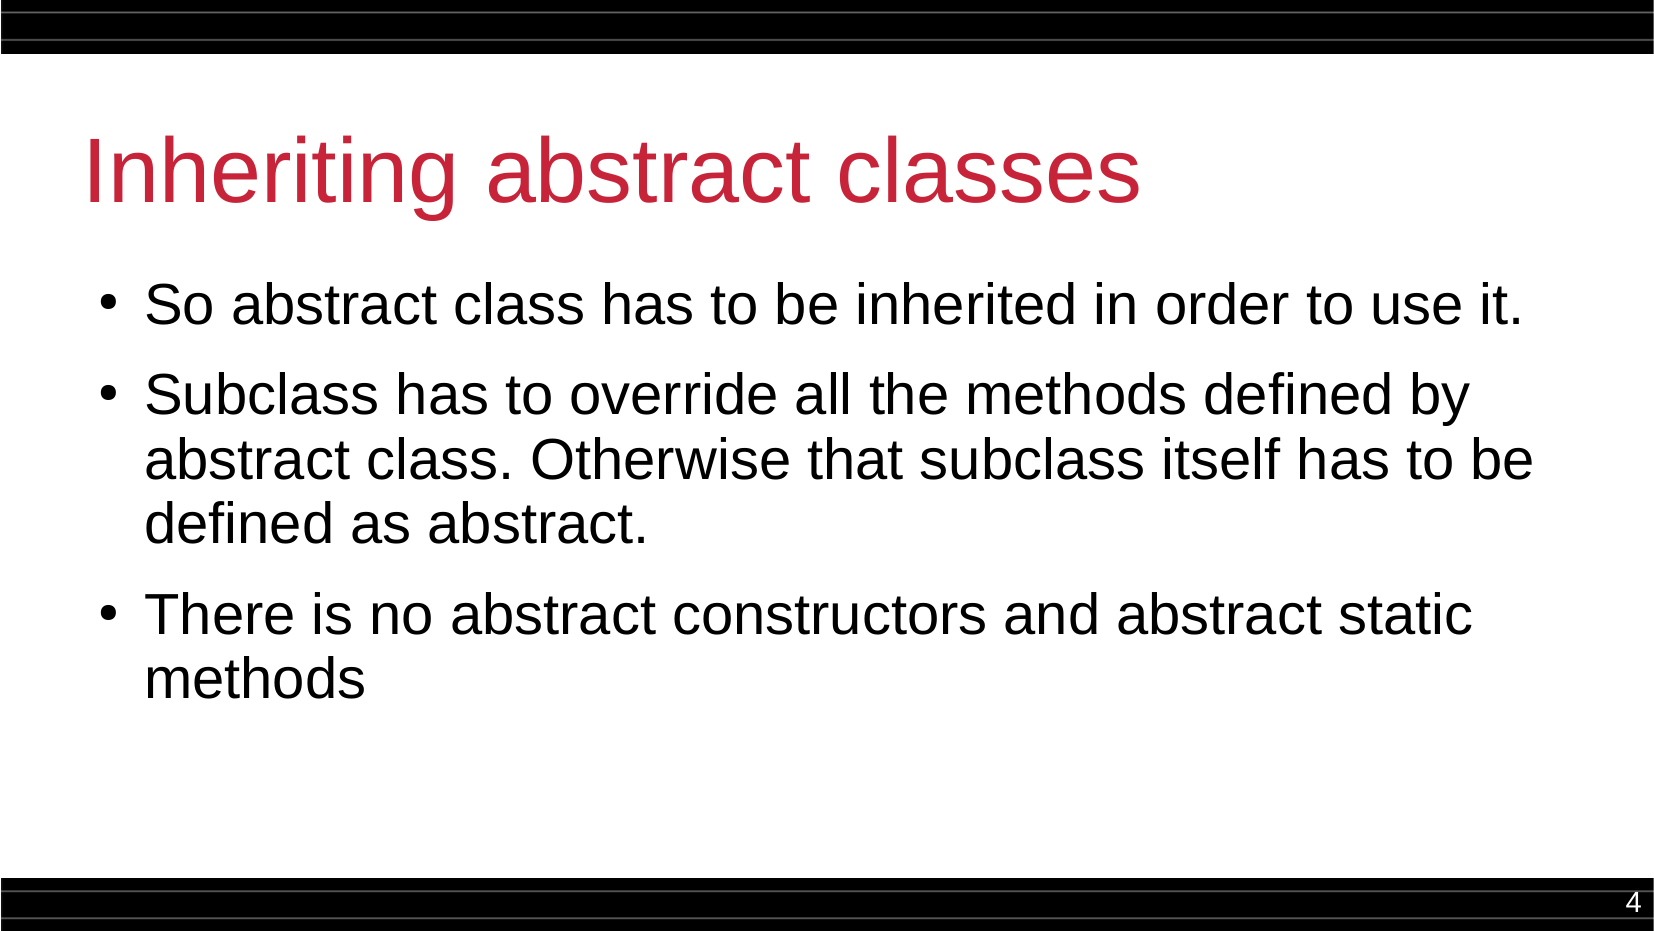

# Inheriting abstract classes
So abstract class has to be inherited in order to use it.
Subclass has to override all the methods defined by abstract class. Otherwise that subclass itself has to be defined as abstract.
There is no abstract constructors and abstract static methods